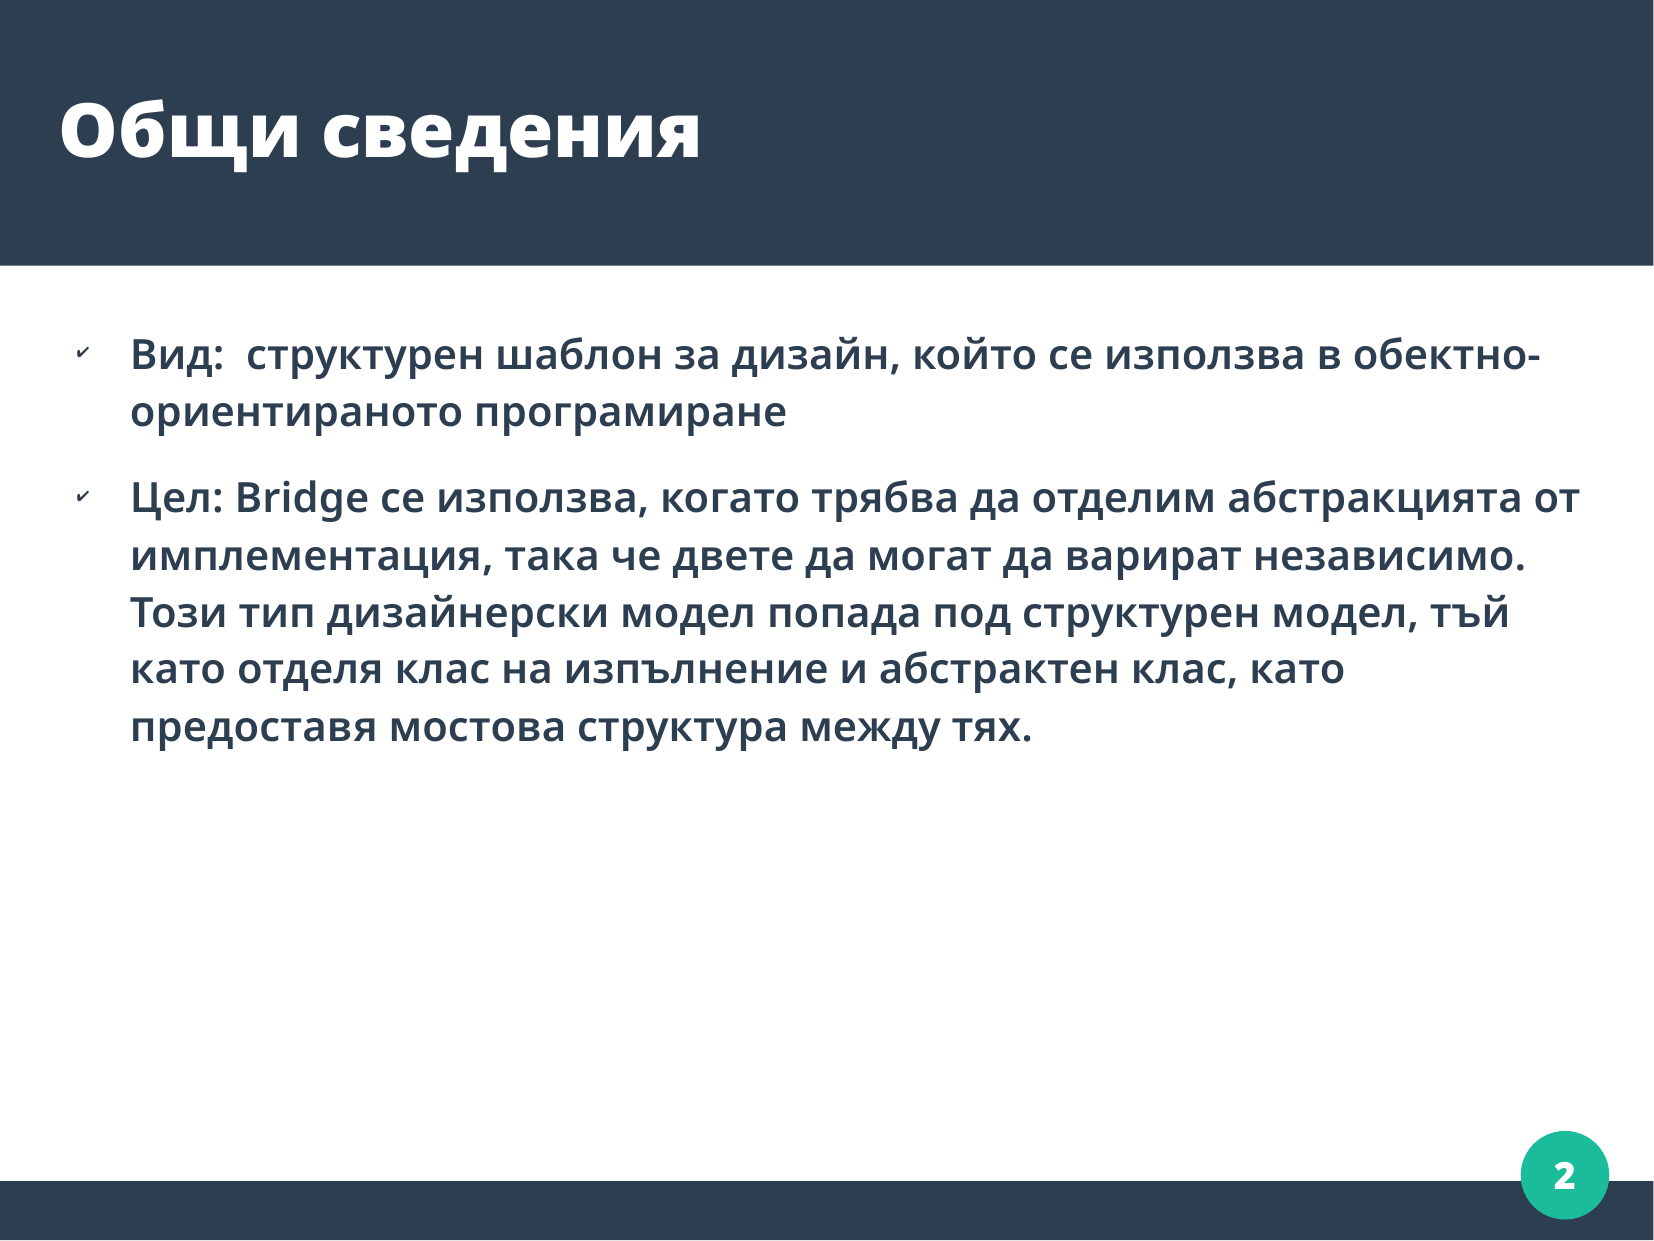

# Общи сведения
Вид: структурен шаблон за дизайн, който се използва в обектно-ориентираното програмиране
Цел: Bridge се използва, когато трябва да отделим абстракцията от имплементация, така че двете да могат да варират независимо. Този тип дизайнерски модел попада под структурен модел, тъй като отделя клас на изпълнение и абстрактен клас, като предоставя мостова структура между тях.
2